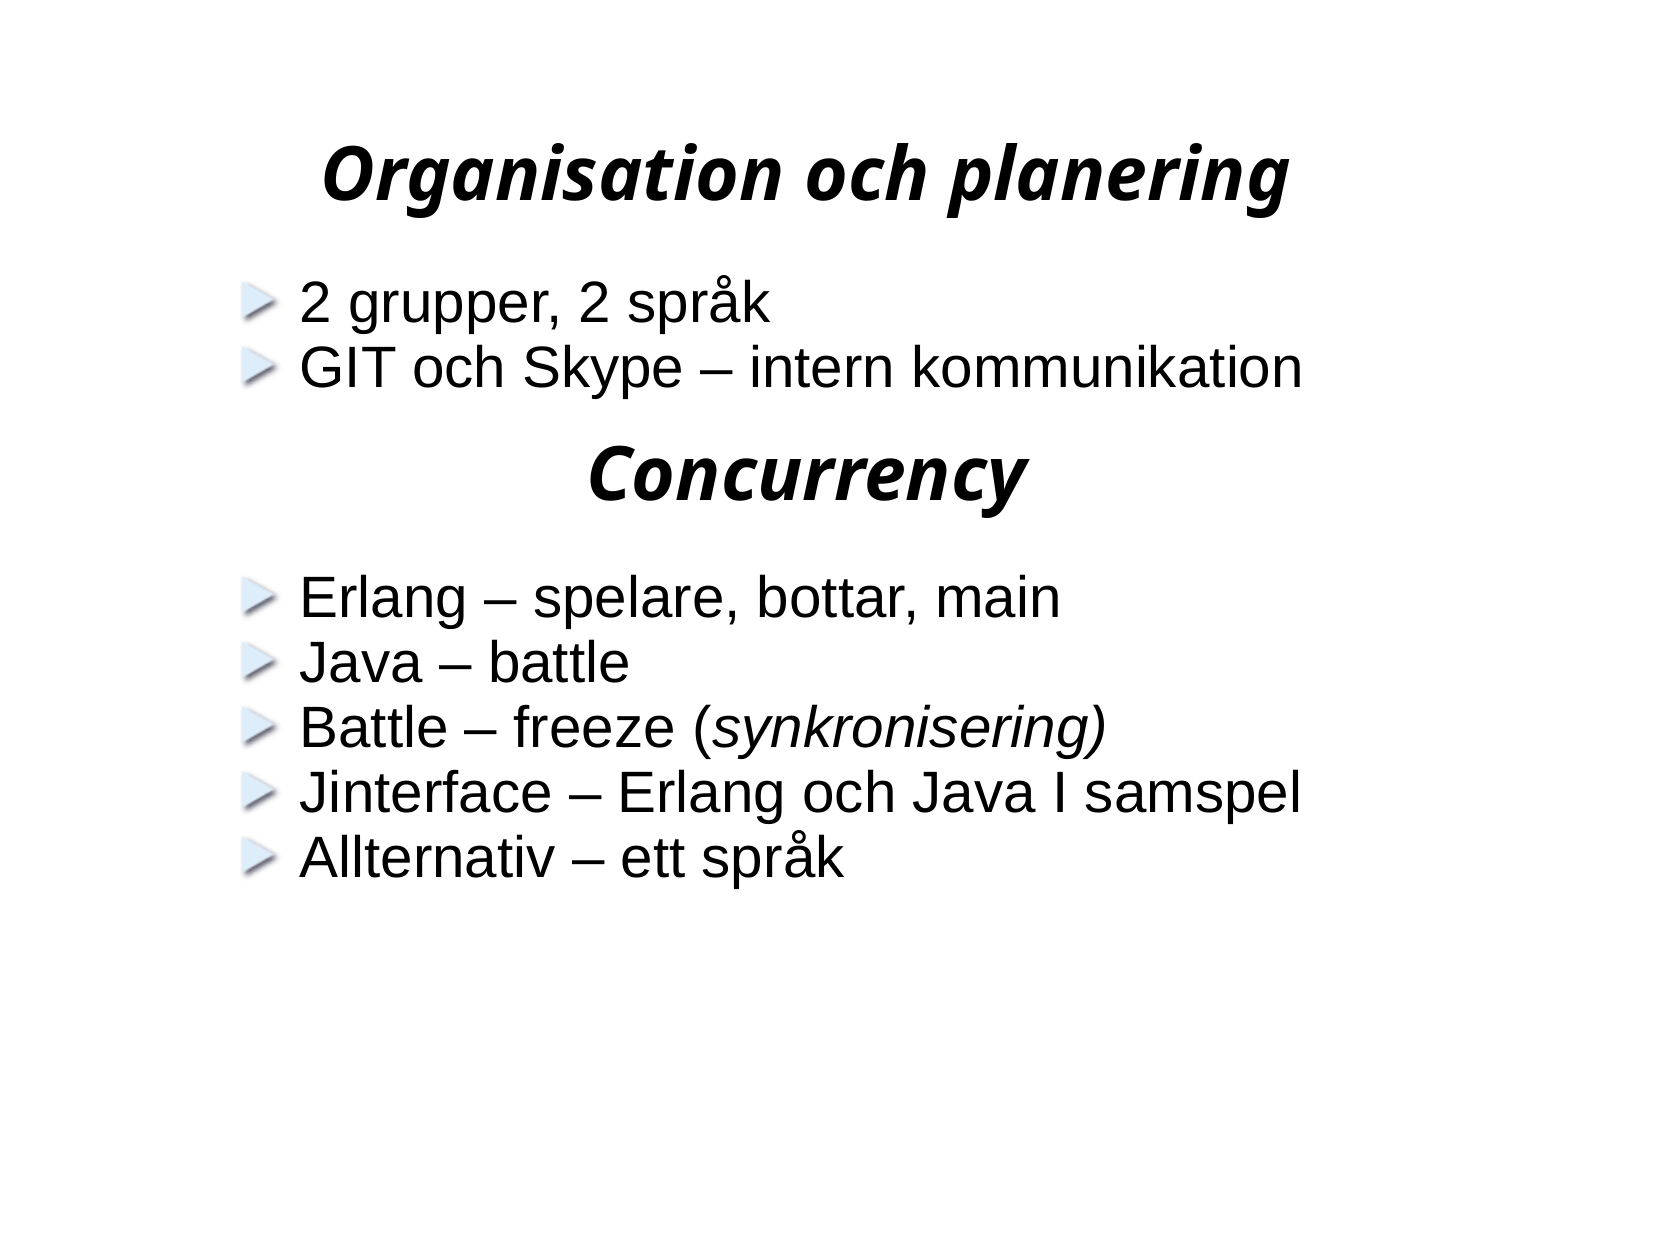

Organisation och planering
 2 grupper, 2 språk
 GIT och Skype – intern kommunikation
Concurrency
 Erlang – spelare, bottar, main
 Java – battle
 Battle – freeze (synkronisering)
 Jinterface – Erlang och Java I samspel
 Allternativ – ett språk